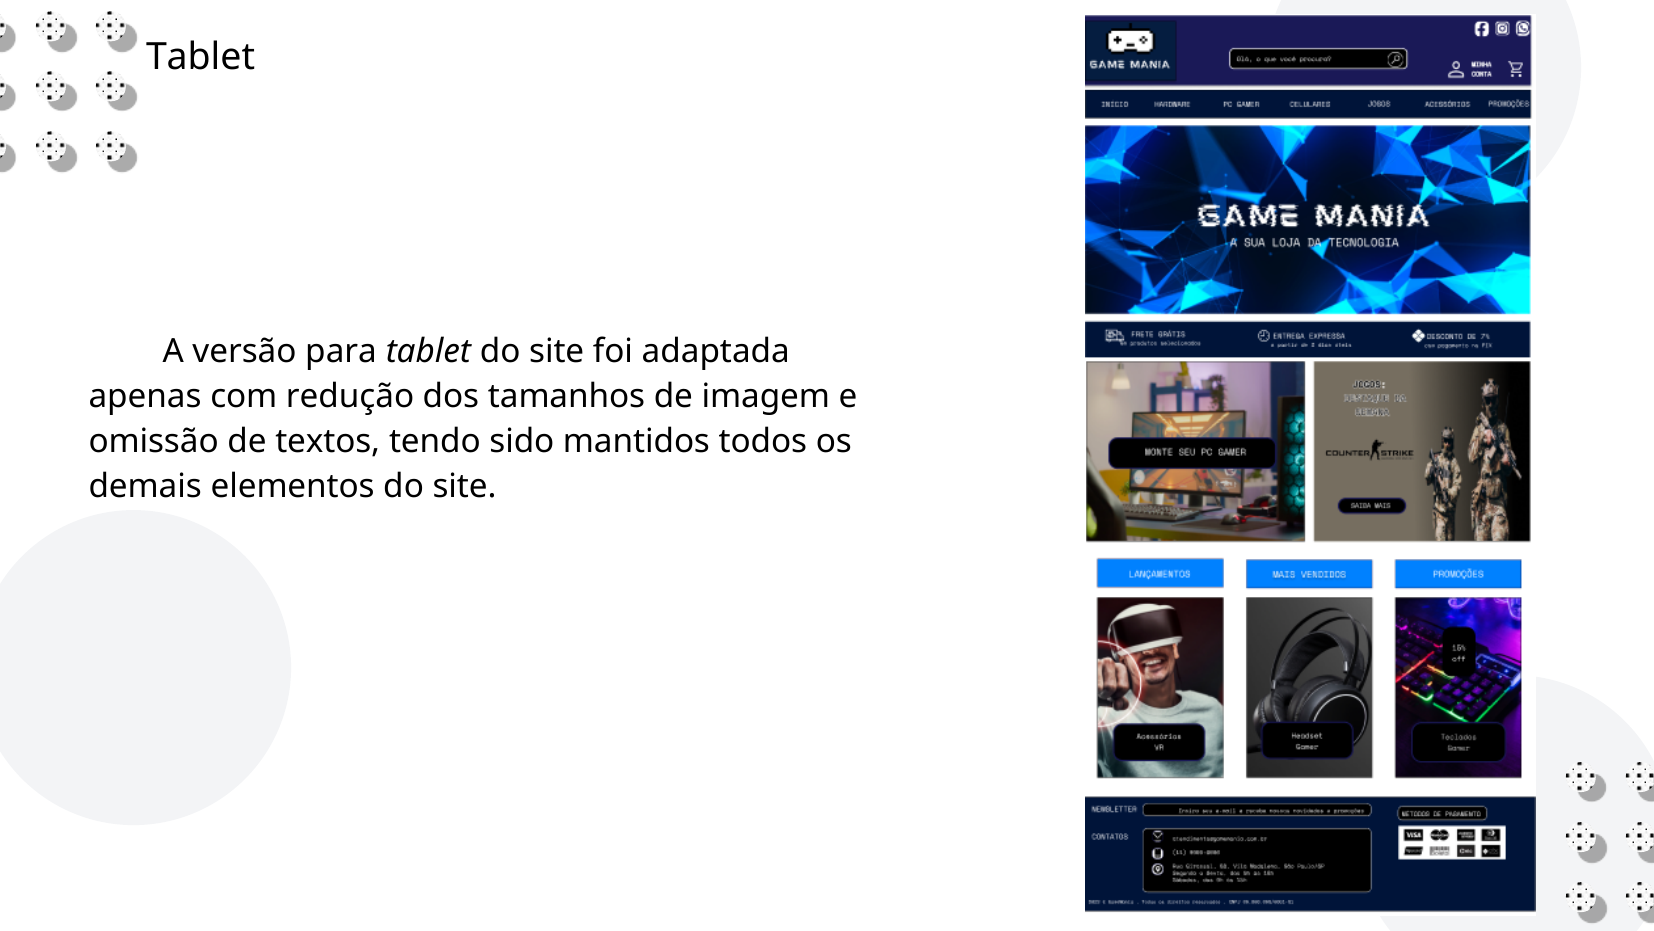

Tablet
	A versão para tablet do site foi adaptada apenas com redução dos tamanhos de imagem e omissão de textos, tendo sido mantidos todos os demais elementos do site.